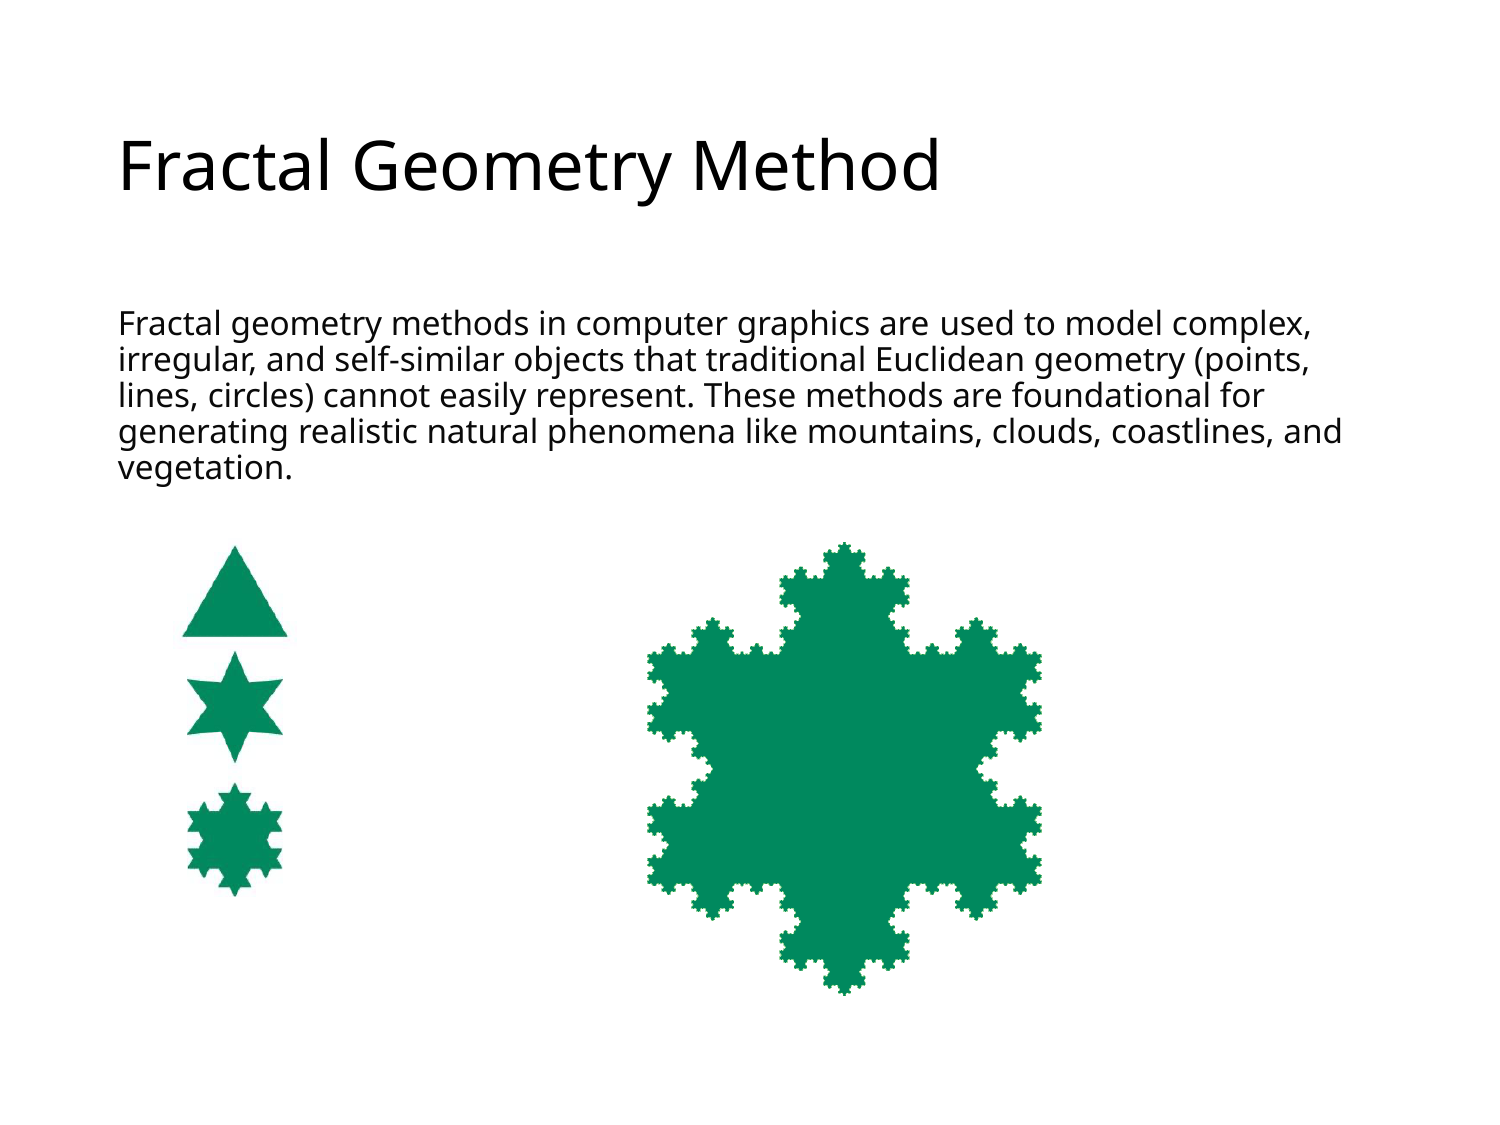

# Fractal Geometry Method
Fractal geometry methods in computer graphics are used to model complex, irregular, and self-similar objects that traditional Euclidean geometry (points, lines, circles) cannot easily represent. These methods are foundational for generating realistic natural phenomena like mountains, clouds, coastlines, and vegetation.